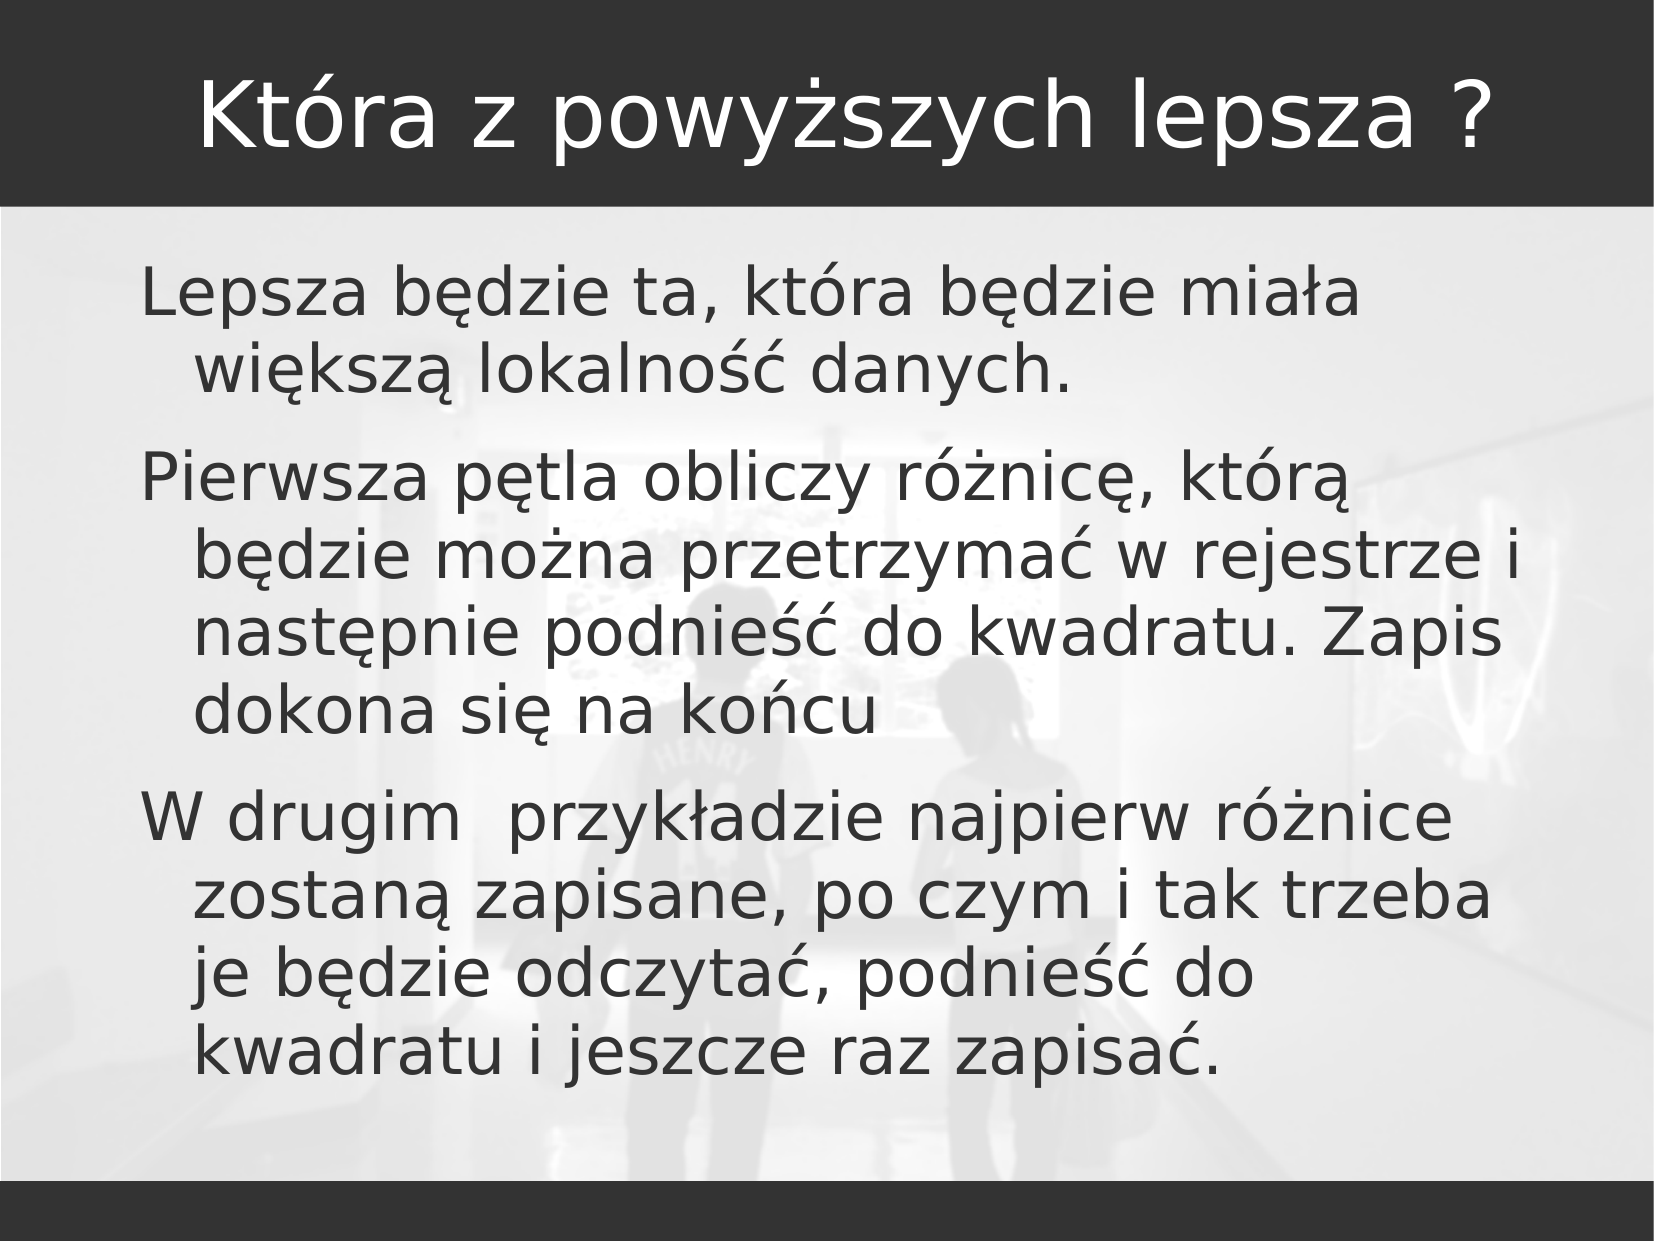

# Która z powyższych lepsza ?
Lepsza będzie ta, która będzie miała większą lokalność danych.
Pierwsza pętla obliczy różnicę, którą będzie można przetrzymać w rejestrze i następnie podnieść do kwadratu. Zapis dokona się na końcu
W drugim przykładzie najpierw różnice zostaną zapisane, po czym i tak trzeba je będzie odczytać, podnieść do kwadratu i jeszcze raz zapisać.